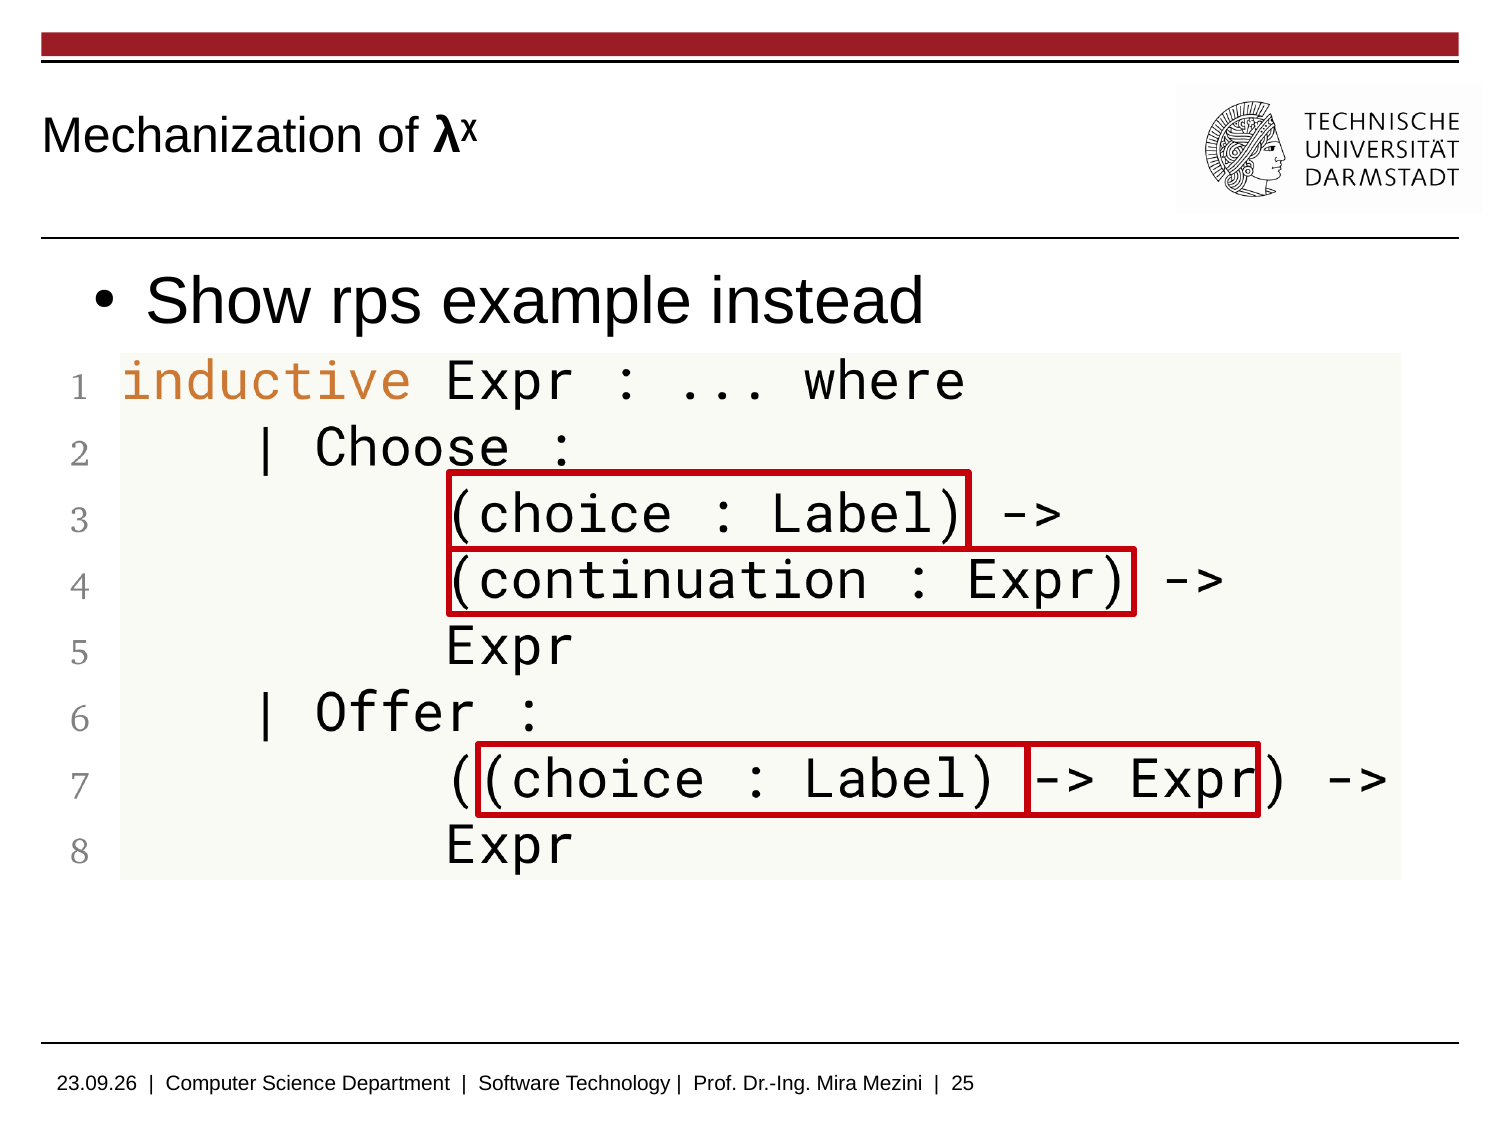

Mechanization of λχ
# Show rps example instead